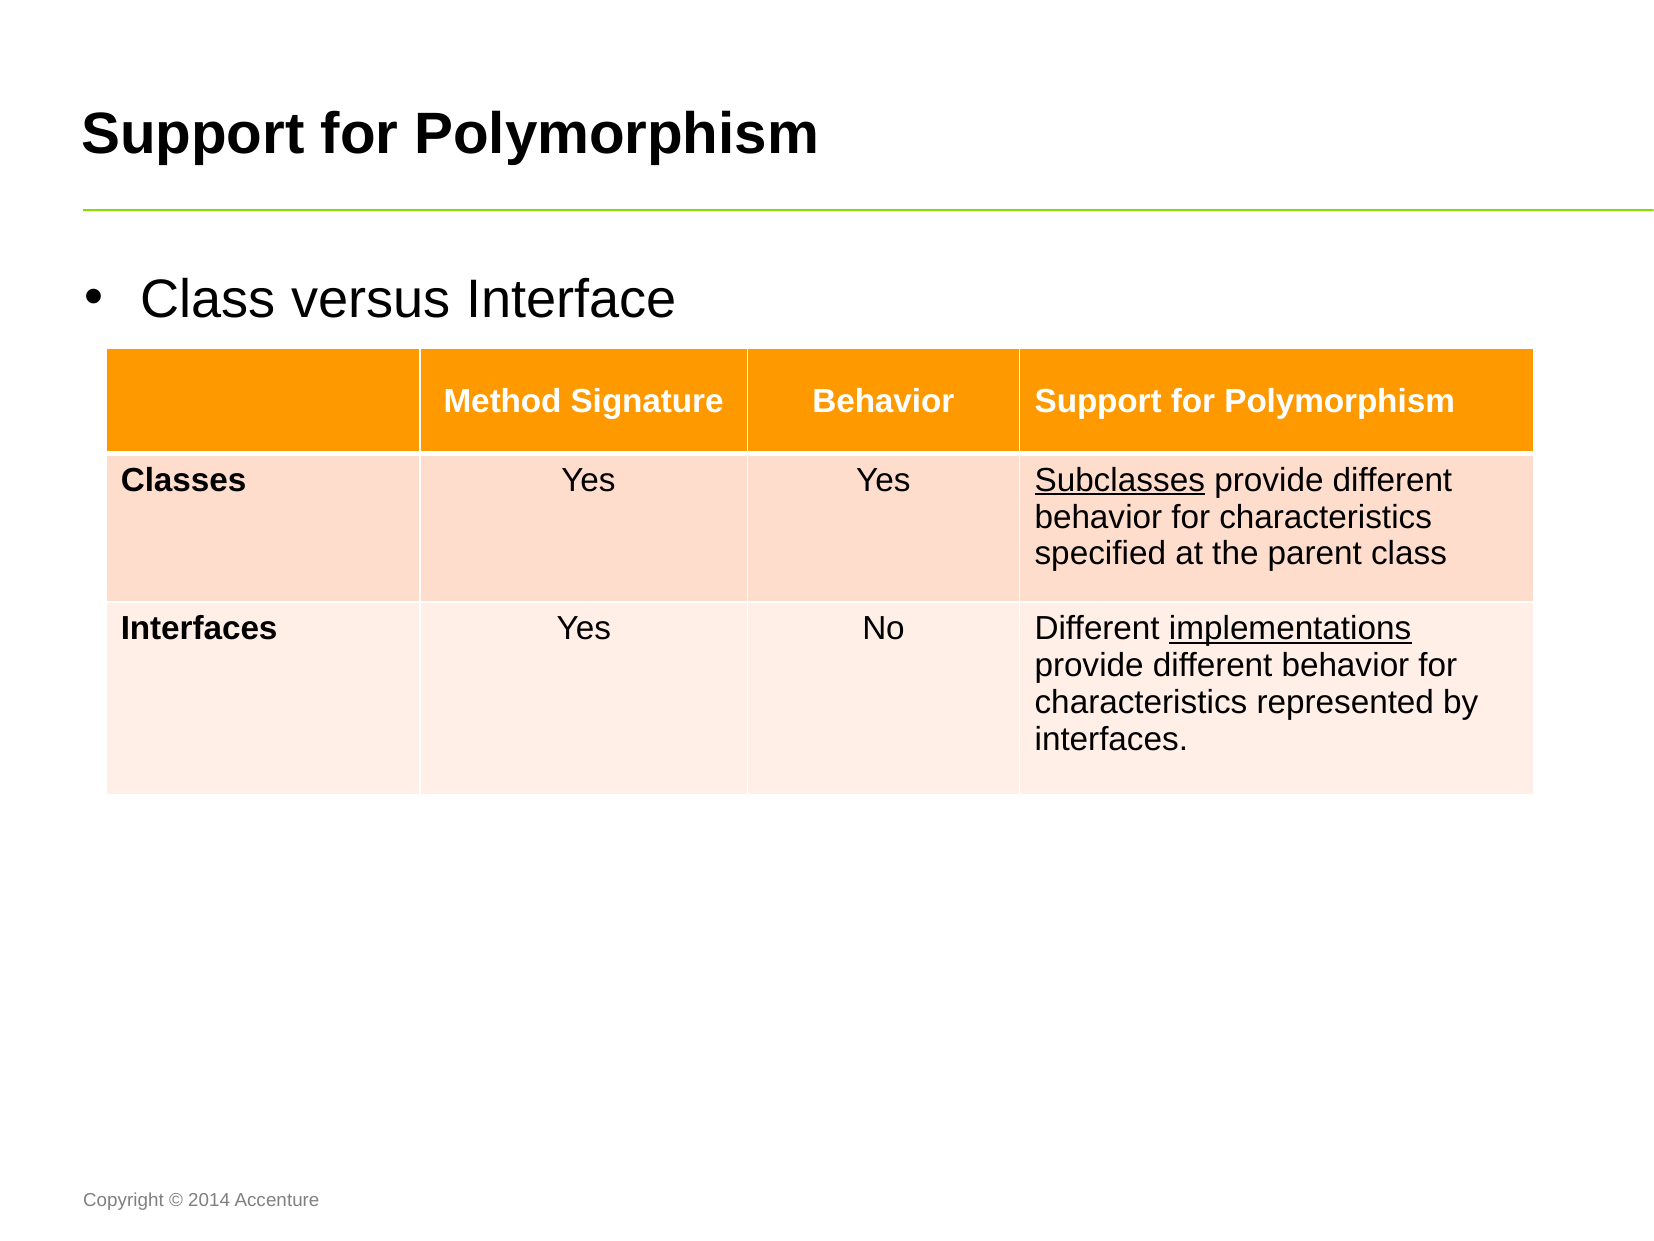

Support for Polymorphism
# Class versus Interface
| | Method Signature | Behavior | Support for Polymorphism |
| --- | --- | --- | --- |
| Classes | Yes | Yes | Subclasses provide different behavior for characteristics specified at the parent class |
| Interfaces | Yes | No | Different implementations provide different behavior for characteristics represented by interfaces. |